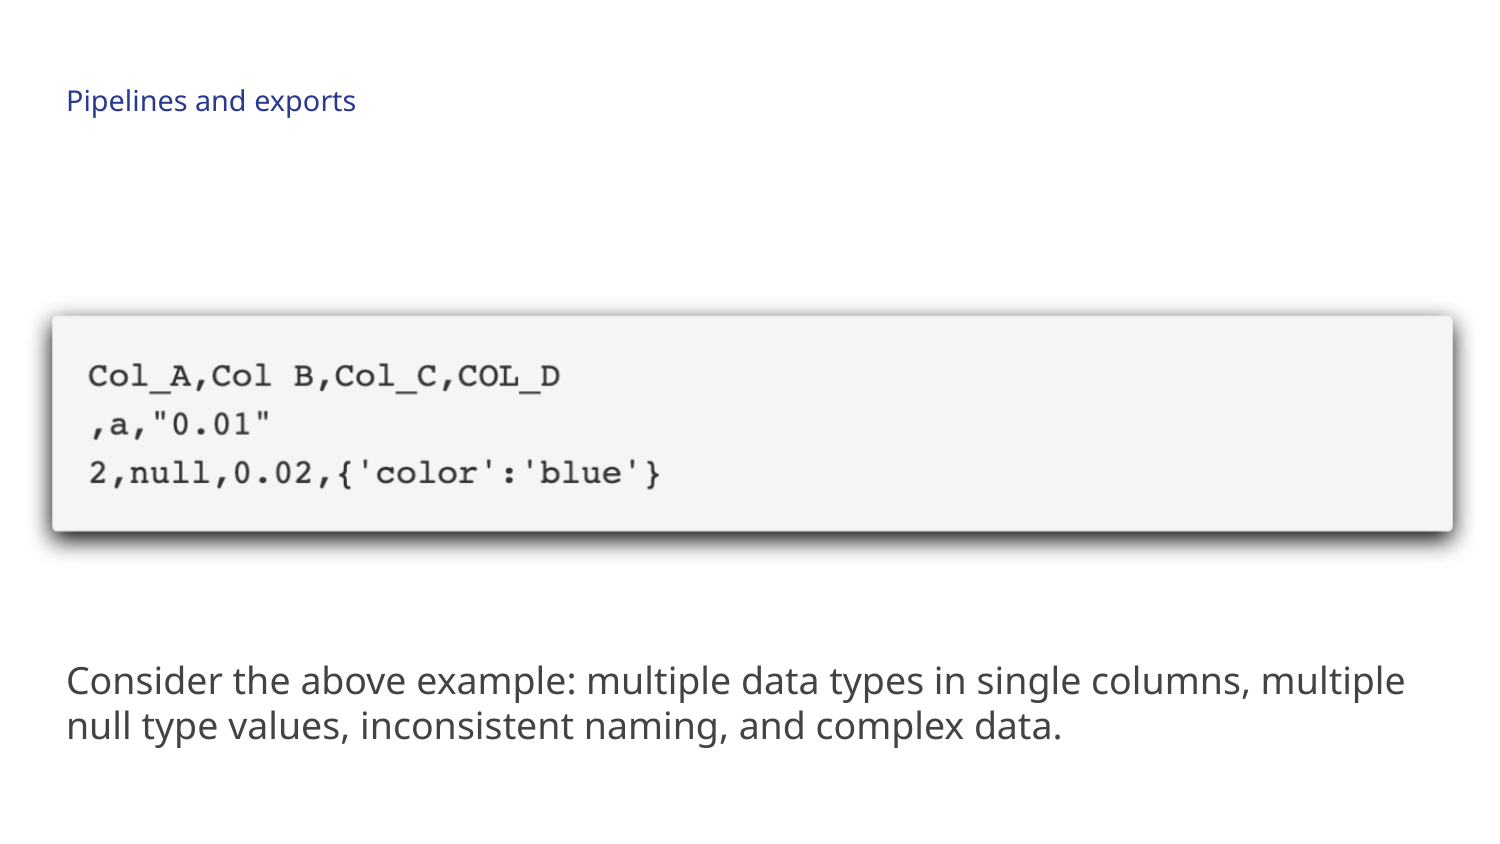

# Pipelines and exports
Consider the above example: multiple data types in single columns, multiple null type values, inconsistent naming, and complex data.